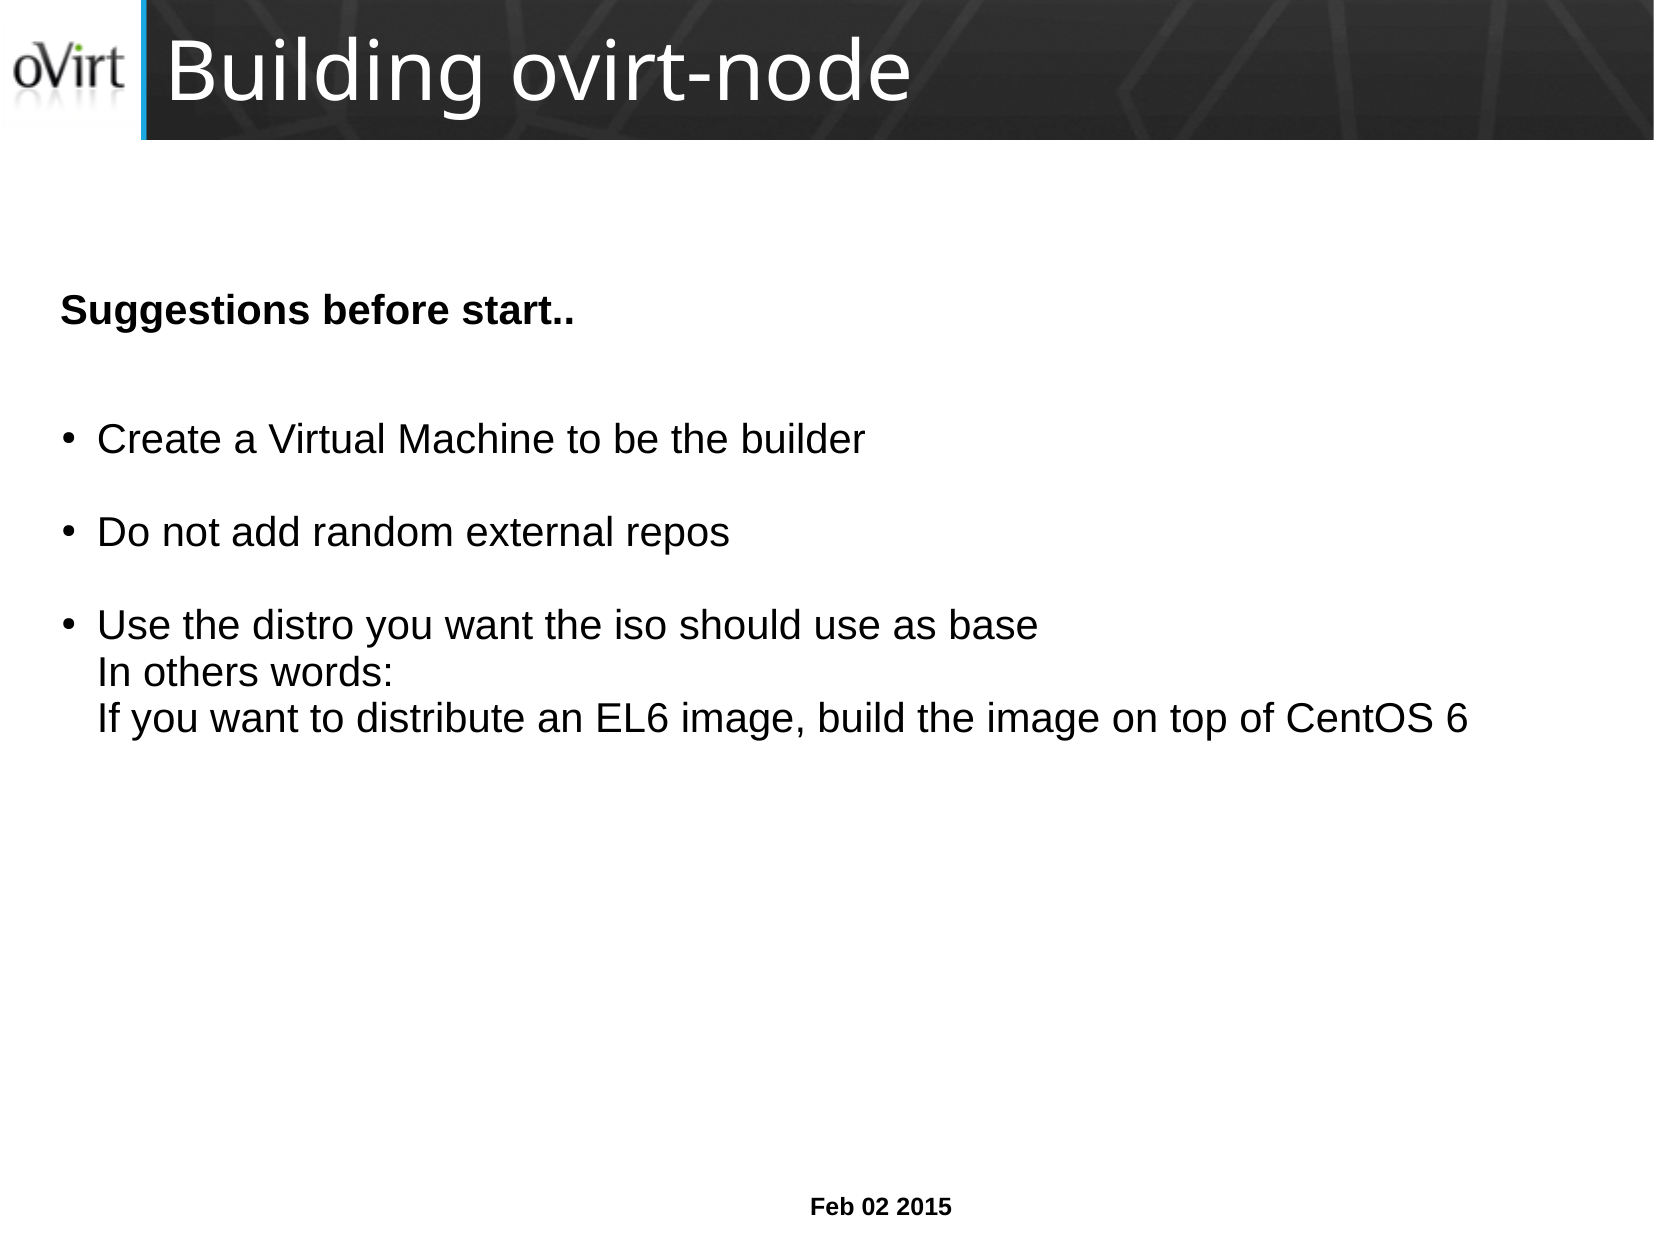

# Building ovirt-node
Suggestions before start..
Create a Virtual Machine to be the builder
Do not add random external repos
Use the distro you want the iso should use as base
In others words:
If you want to distribute an EL6 image, build the image on top of CentOS 6